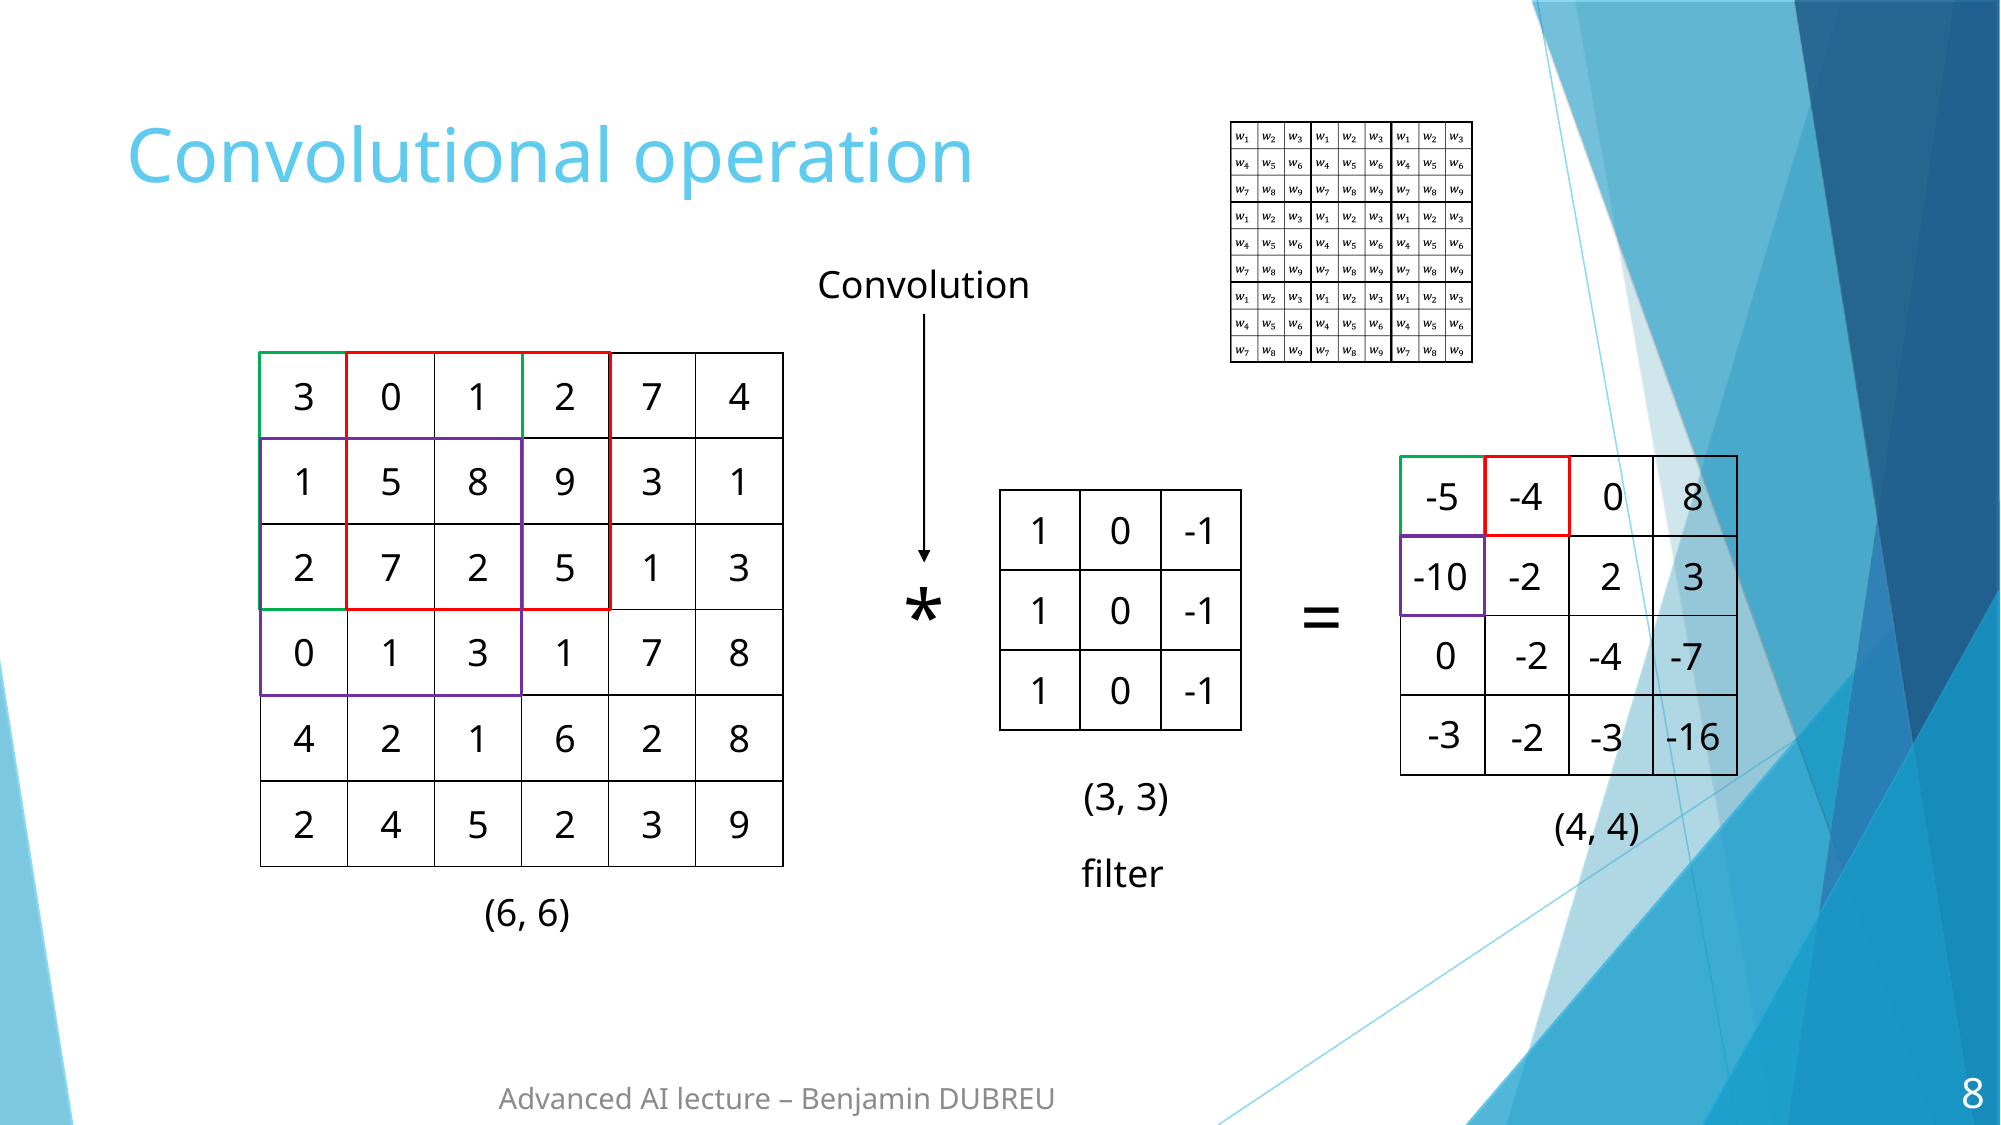

# Convolutional operation
| | | |
| --- | --- | --- |
| | | |
| | | |
| | | |
| --- | --- | --- |
| | | |
| | | |
Convolution
| 3 | 0 | 1 | 2 | 7 | 4 |
| --- | --- | --- | --- | --- | --- |
| 1 | 5 | 8 | 9 | 3 | 1 |
| 2 | 7 | 2 | 5 | 1 | 3 |
| 0 | 1 | 3 | 1 | 7 | 8 |
| 4 | 2 | 1 | 6 | 2 | 8 |
| 2 | 4 | 5 | 2 | 3 | 9 |
| | | | |
| --- | --- | --- | --- |
| | | | |
| | | | |
| | | | |
-5
-4
 0
 8
| 1 | 0 | -1 |
| --- | --- | --- |
| 1 | 0 | -1 |
| 1 | 0 | -1 |
 -2
 3
 -10
 2
*
=
 0
 -2
 -7
 -4
 -3
 -16
 -2
 -3
(3, 3)
(4, 4)
filter
(6, 6)
Advanced AI lecture – Benjamin DUBREU